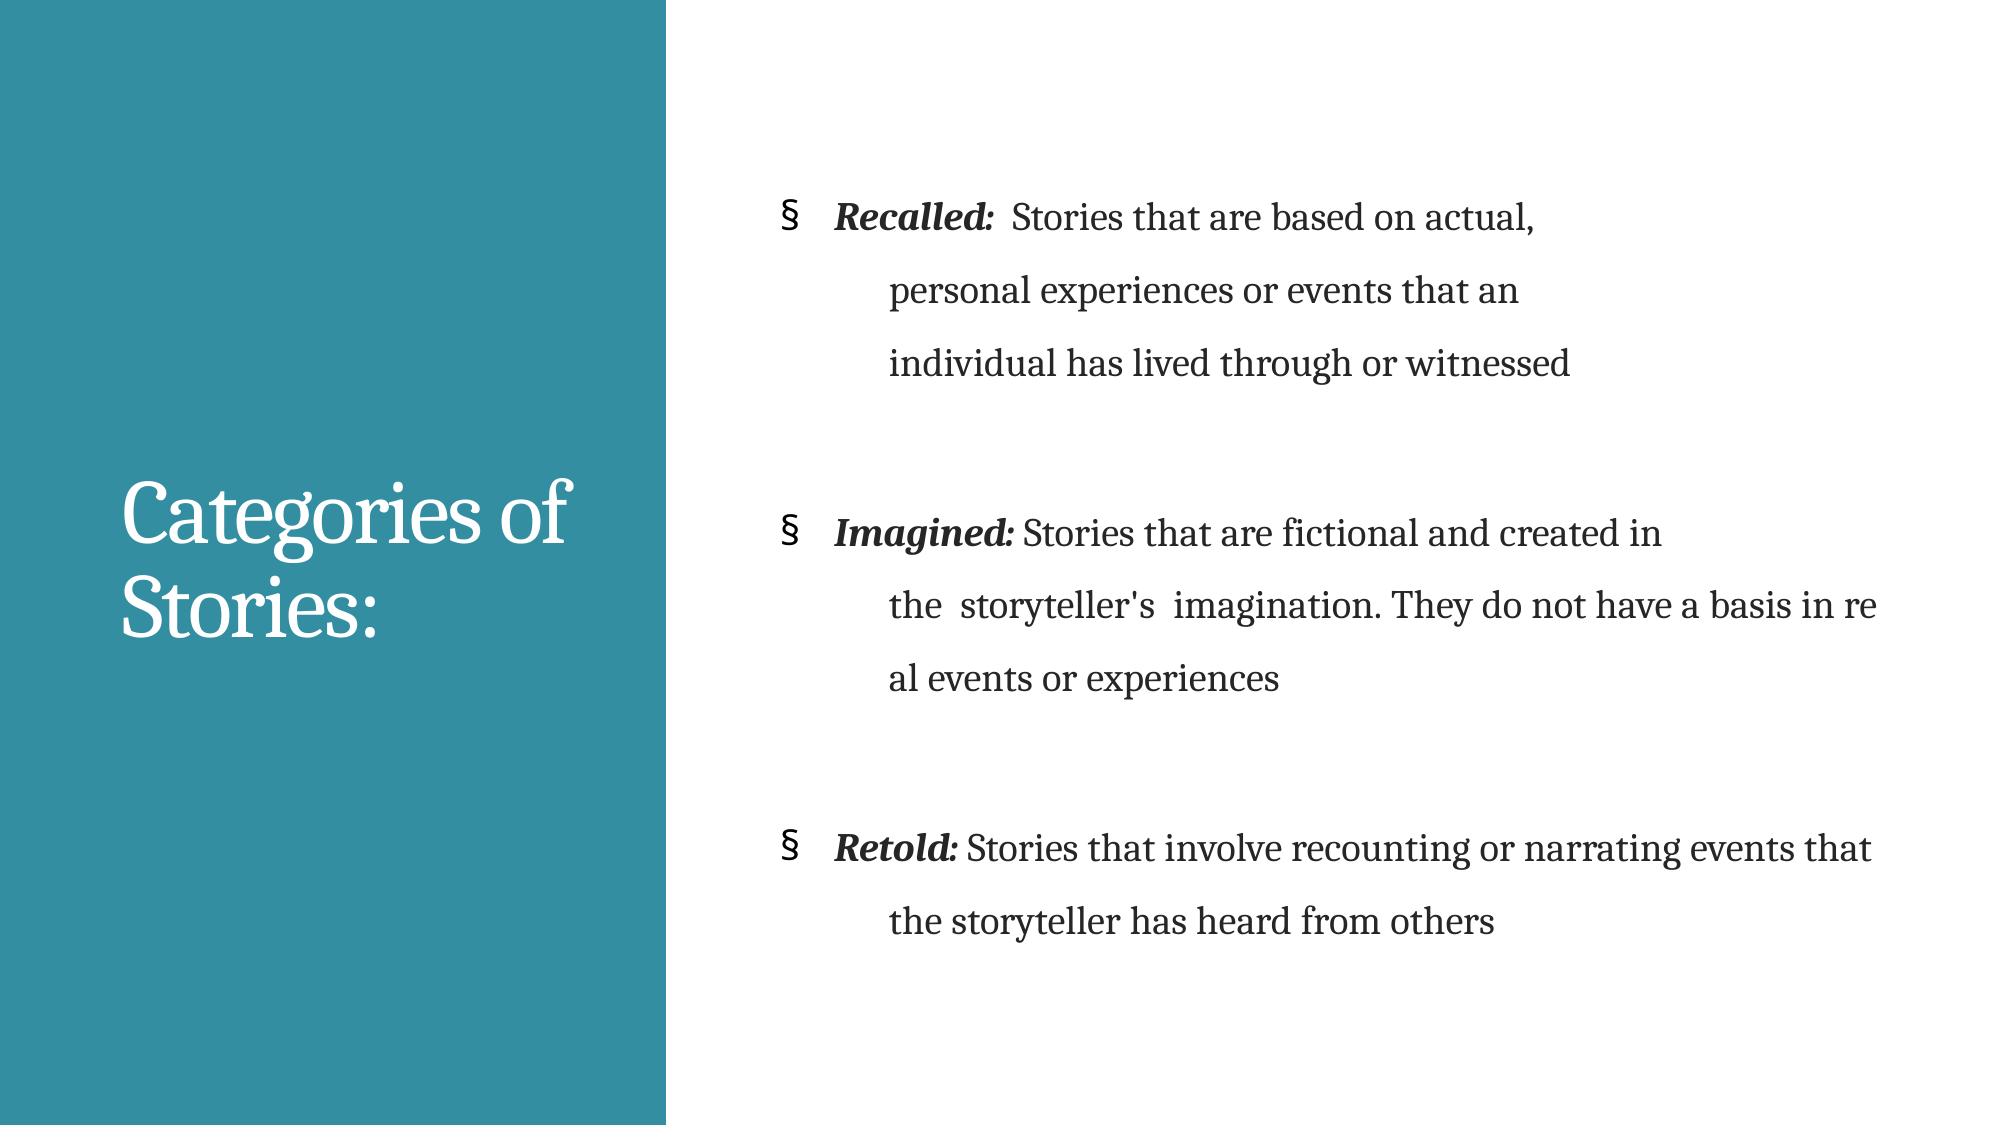

Recalled: Stories that are based on actual, personal experiences or events that an  individual has lived through or witnessed
Imagined: Stories that are fictional and created in the  storyteller's  imagination. They do not have a basis in real events or experiences
Retold: Stories that involve recounting or narrating events that the storyteller has heard from others
# Categories of Stories: